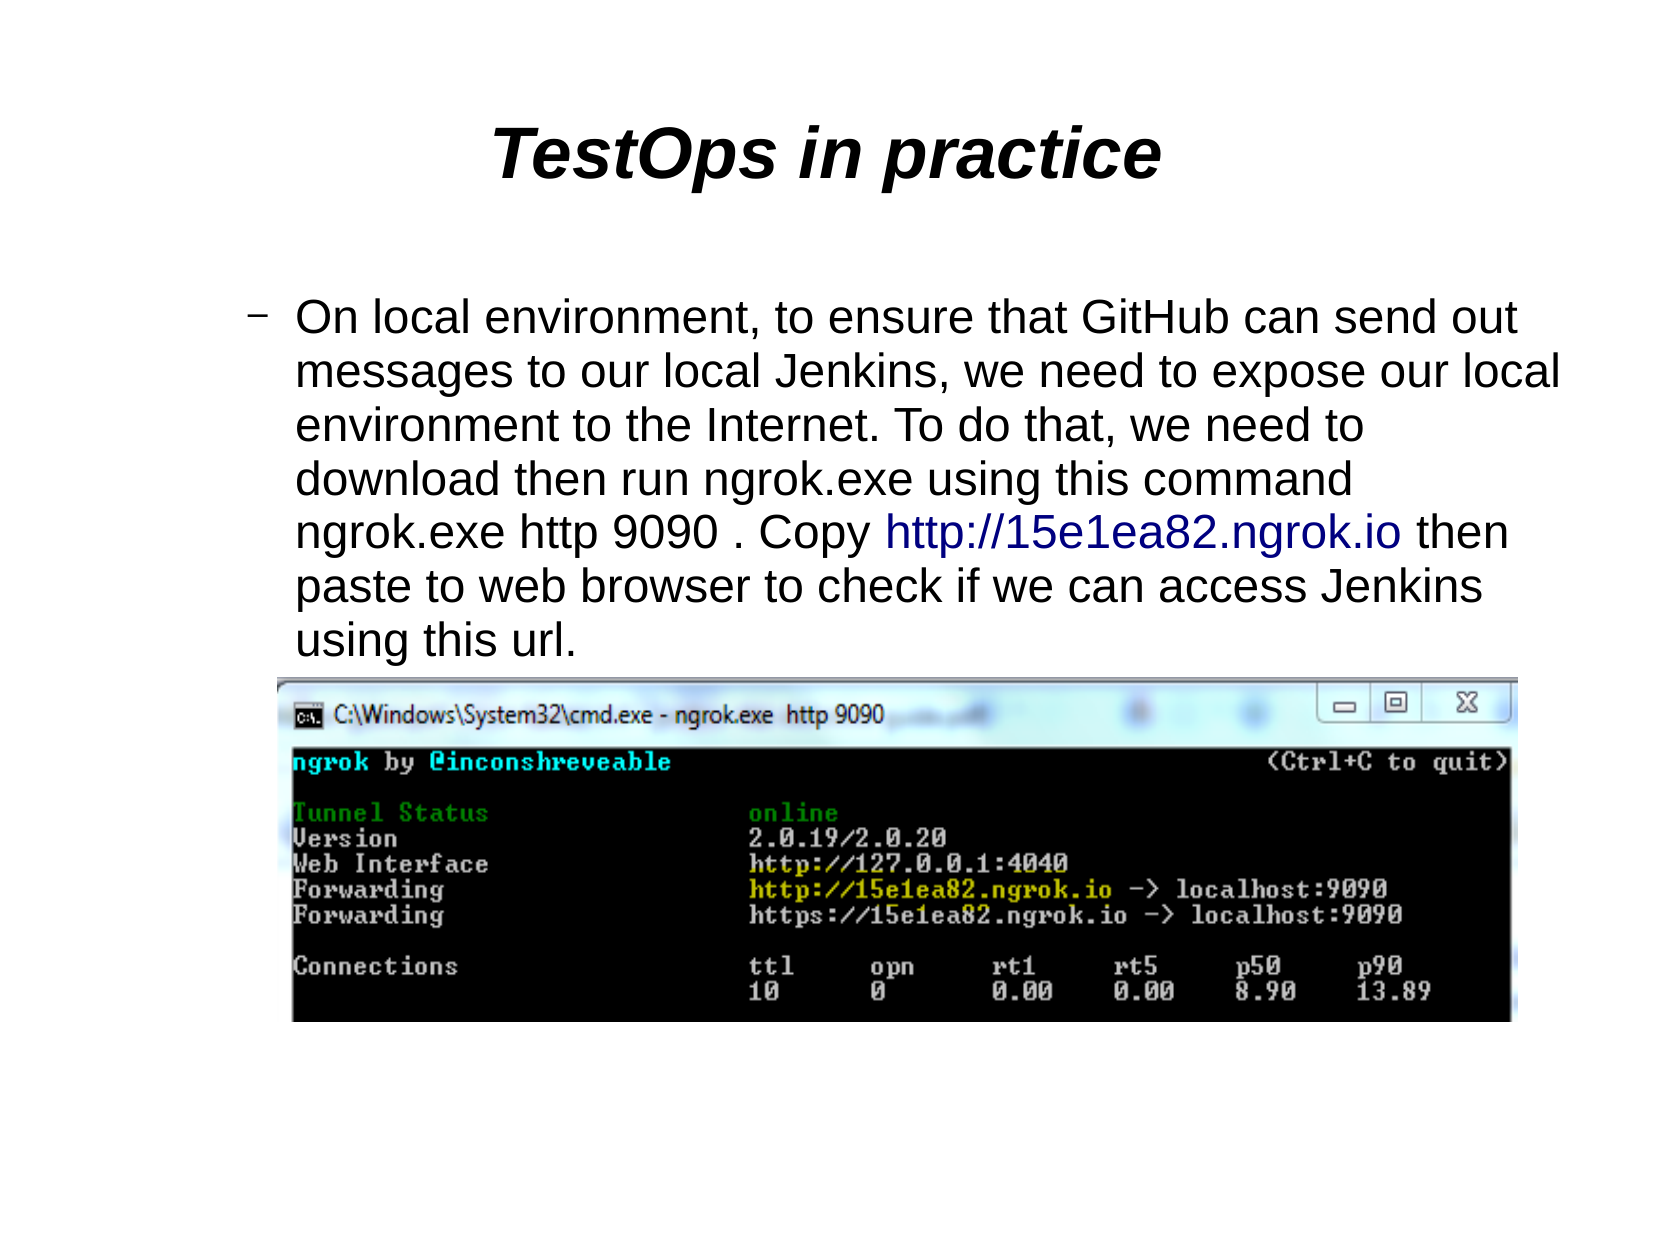

# TestOps in practice
On local environment, to ensure that GitHub can send out messages to our local Jenkins, we need to expose our local environment to the Internet. To do that, we need to download then run ngrok.exe using this command ngrok.exe http 9090 . Copy http://15e1ea82.ngrok.io then paste to web browser to check if we can access Jenkins using this url.